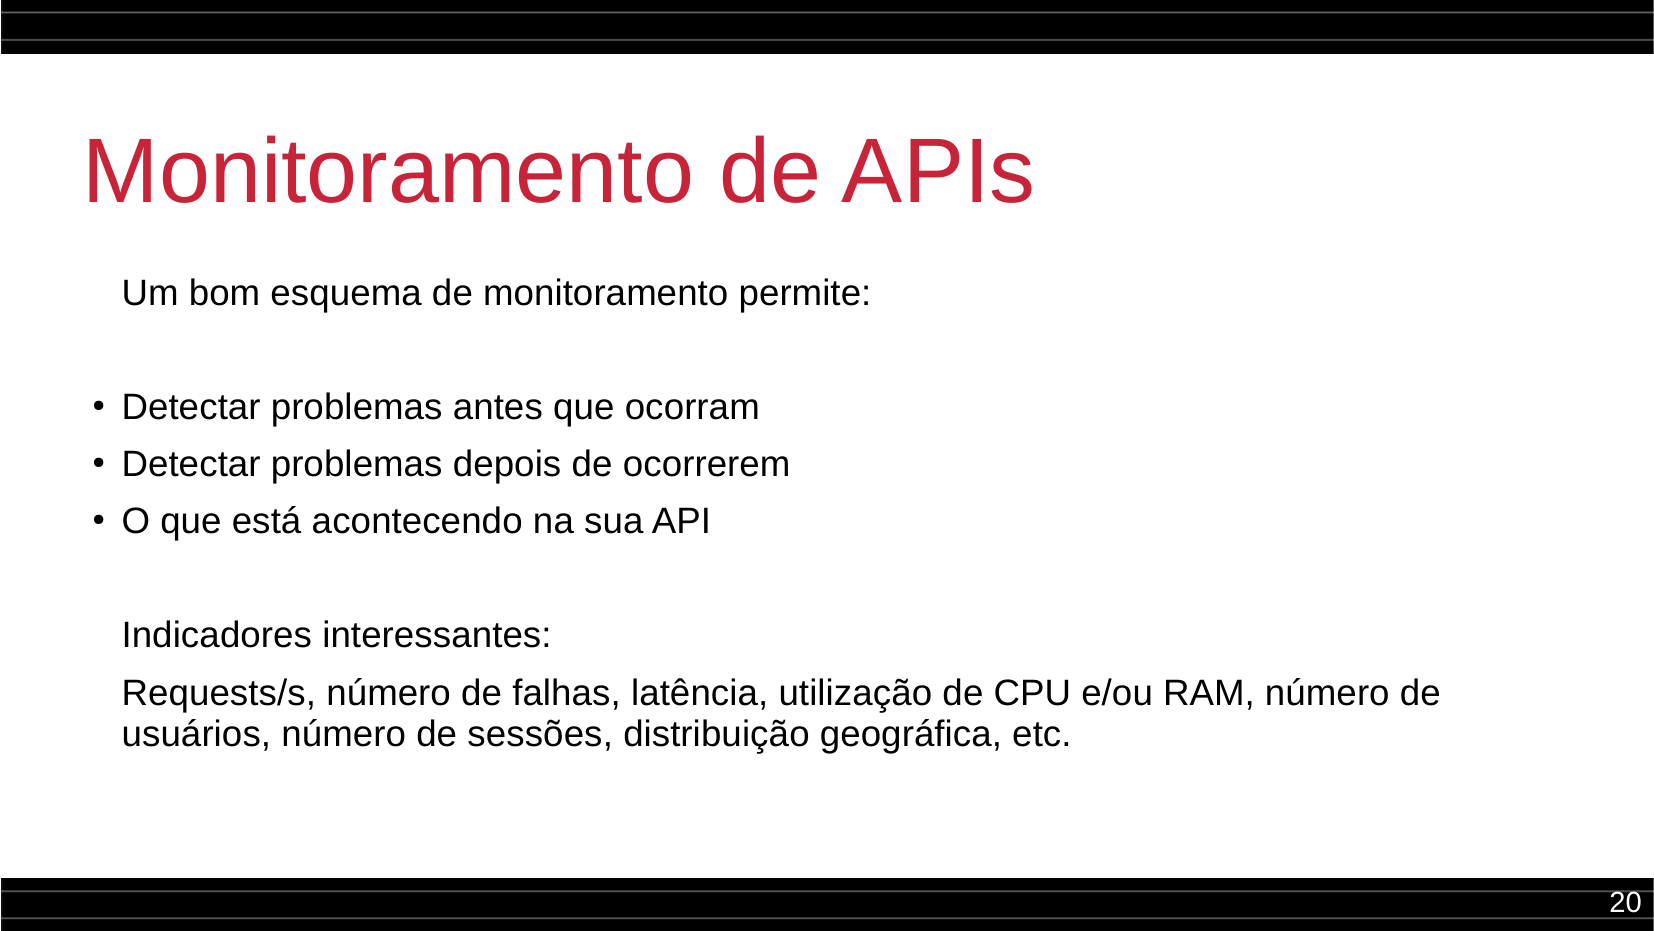

# Monitoramento de APIs
Um bom esquema de monitoramento permite:
Detectar problemas antes que ocorram
Detectar problemas depois de ocorrerem
O que está acontecendo na sua API
Indicadores interessantes:
Requests/s, número de falhas, latência, utilização de CPU e/ou RAM, número de usuários, número de sessões, distribuição geográfica, etc.